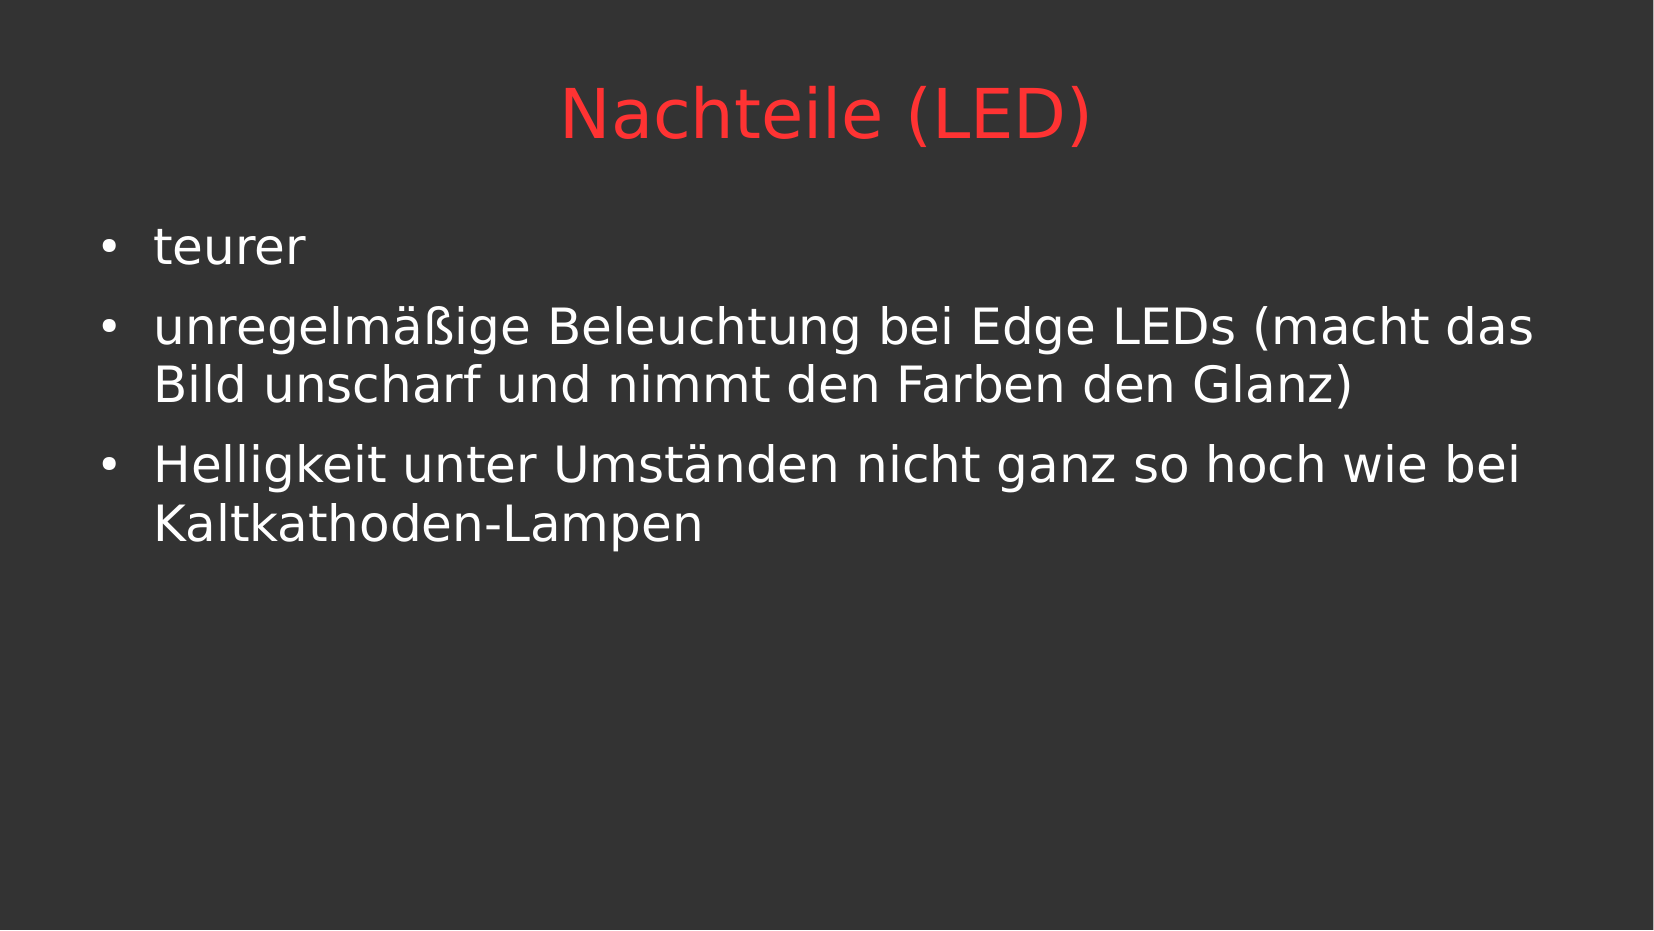

# Nachteile (LED)
teurer
unregelmäßige Beleuchtung bei Edge LEDs (macht das Bild unscharf und nimmt den Farben den Glanz)
Helligkeit unter Umständen nicht ganz so hoch wie bei Kaltkathoden-Lampen